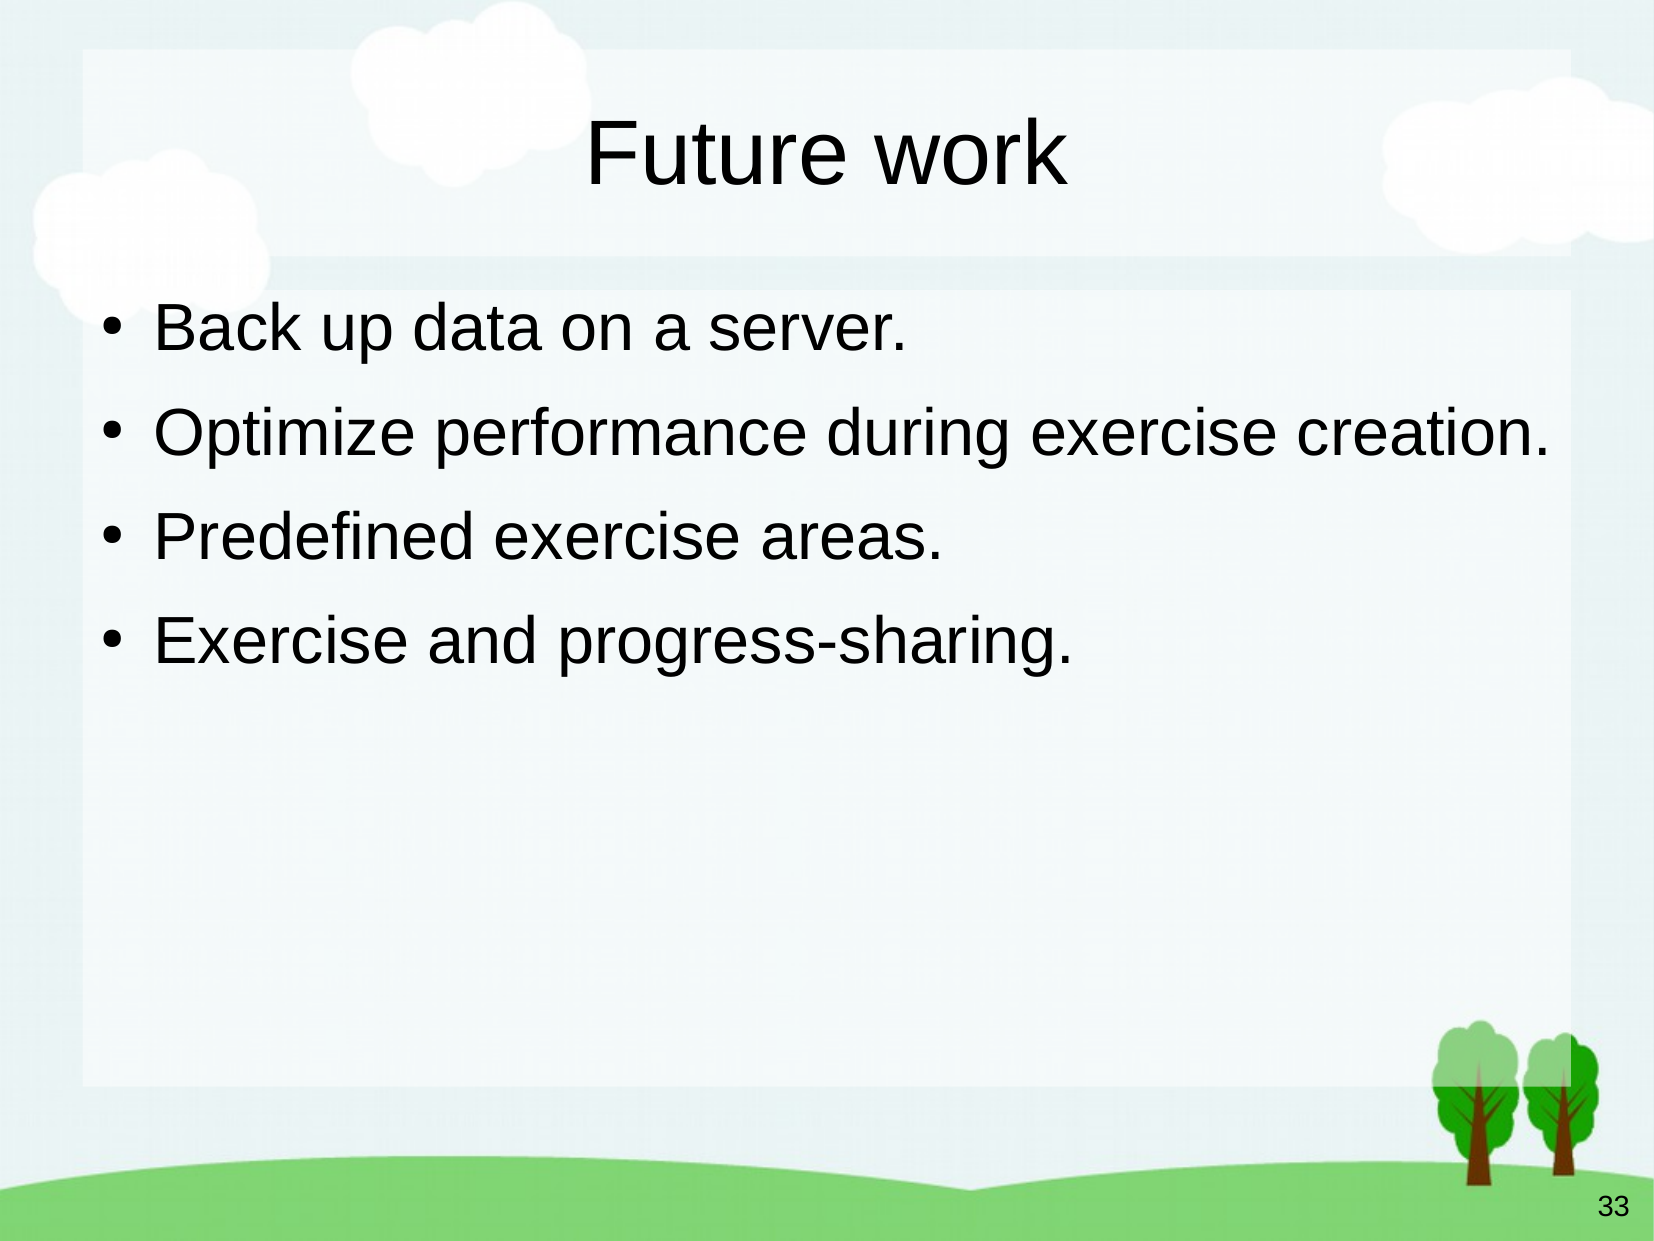

# Future work
Back up data on a server.
Optimize performance during exercise creation.
Predefined exercise areas.
Exercise and progress-sharing.
33